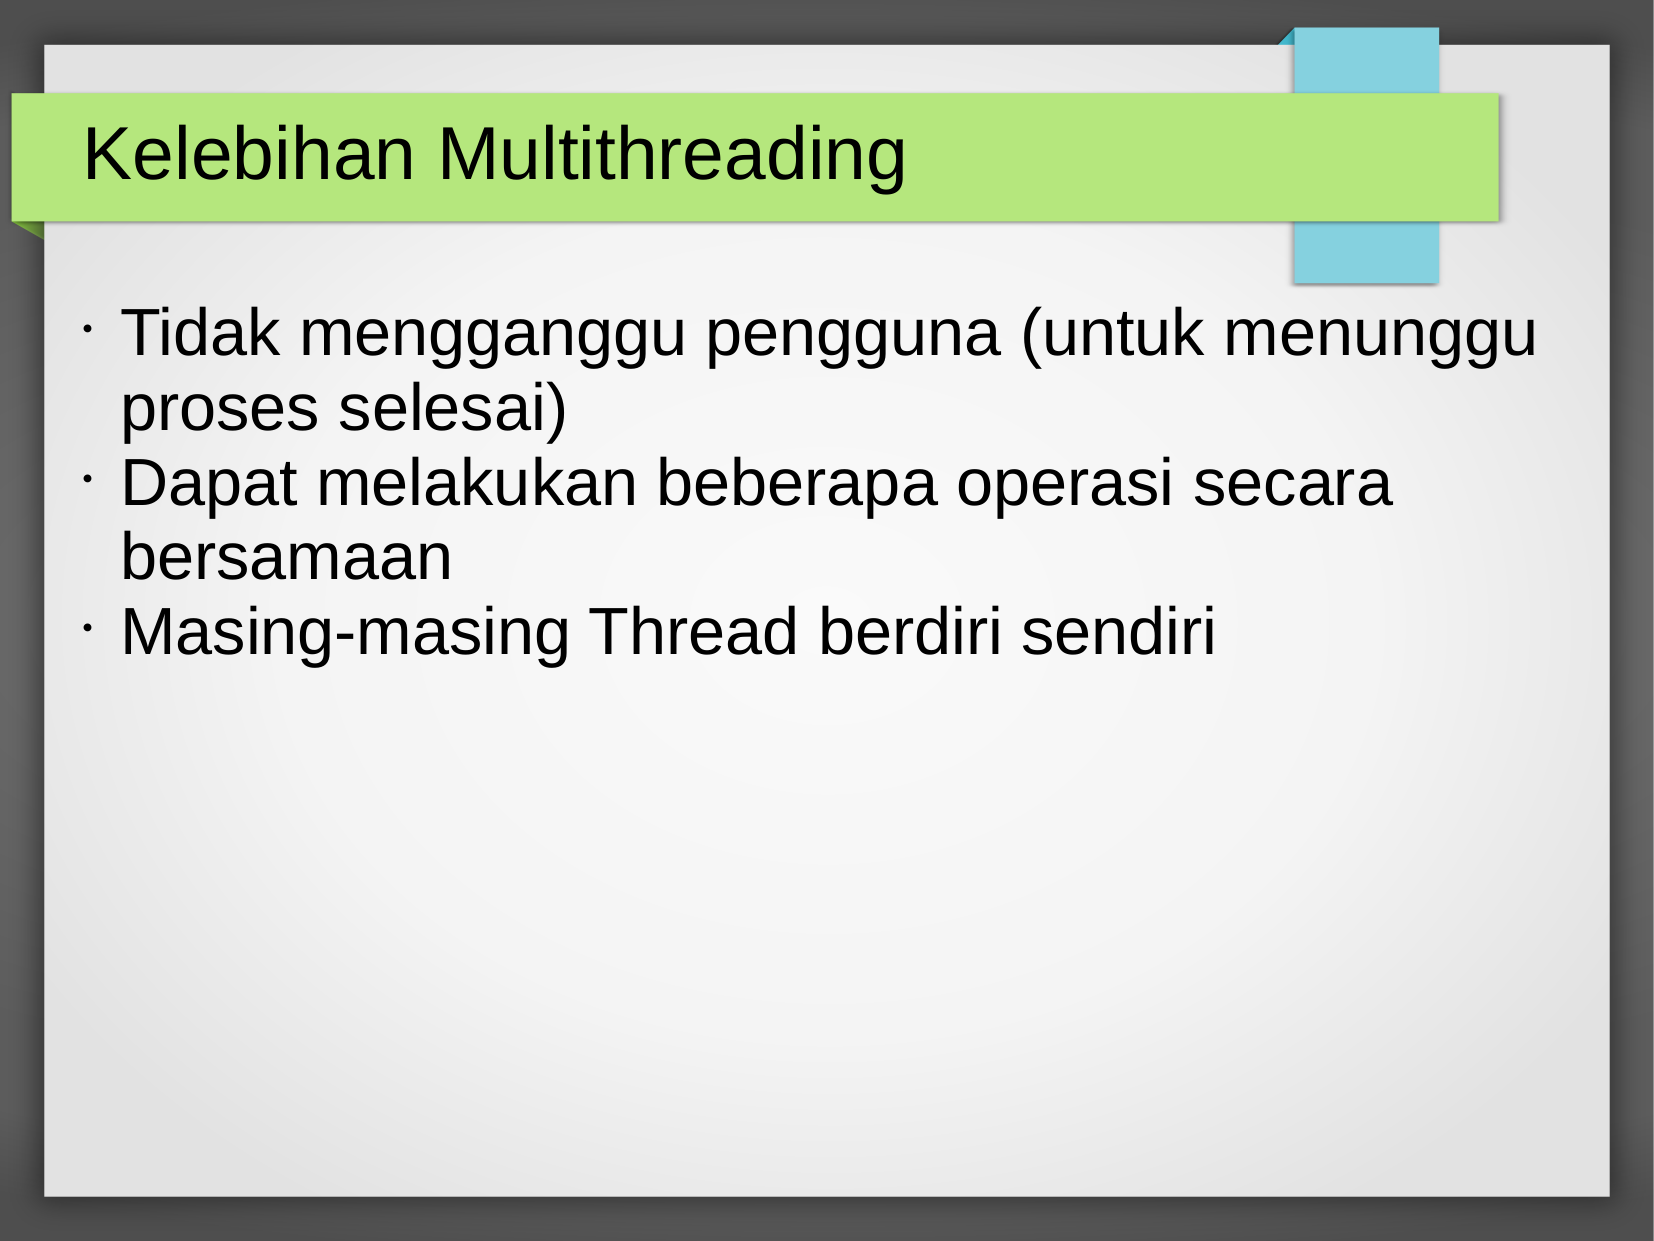

# Kelebihan Multithreading
Tidak mengganggu pengguna (untuk menunggu proses selesai)
Dapat melakukan beberapa operasi secara bersamaan
Masing-masing Thread berdiri sendiri